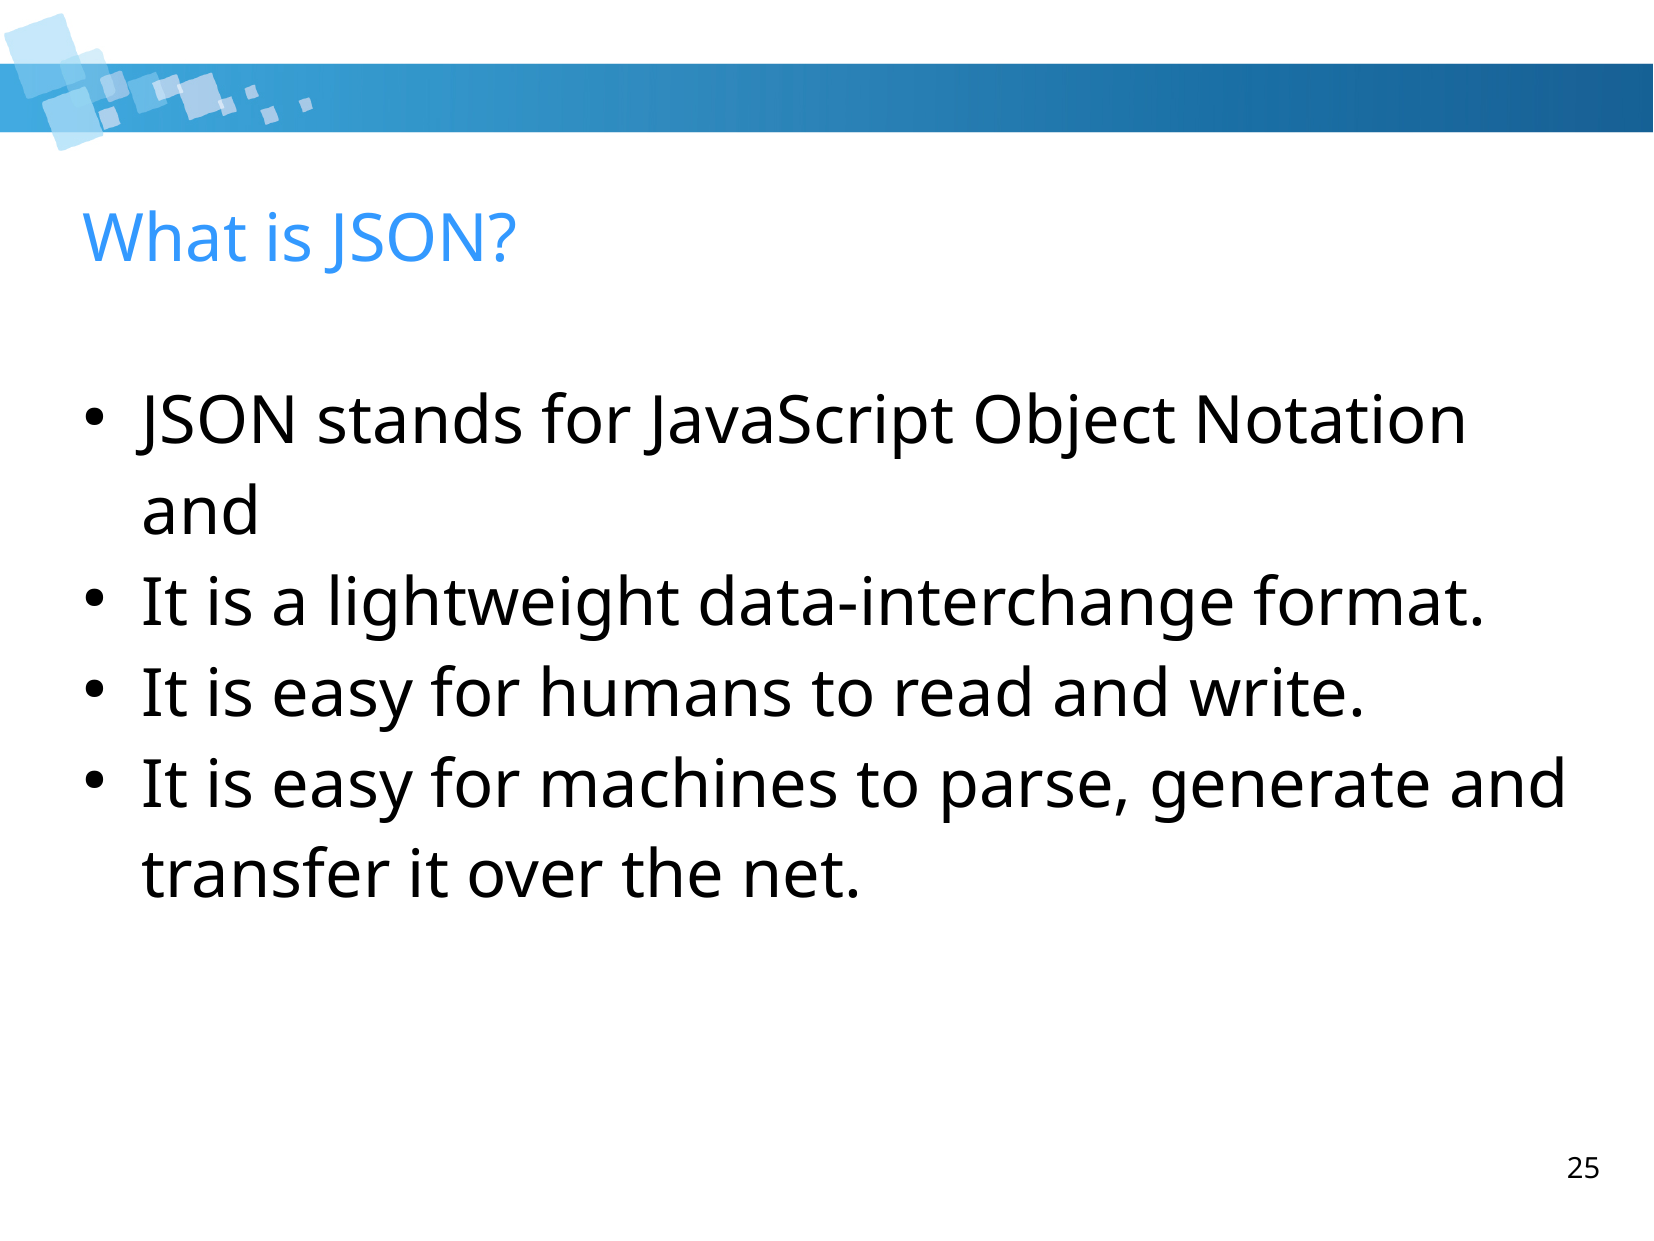

# What is JSON?
JSON stands for JavaScript Object Notation and
It is a lightweight data-interchange format.
It is easy for humans to read and write.
It is easy for machines to parse, generate and transfer it over the net.
25